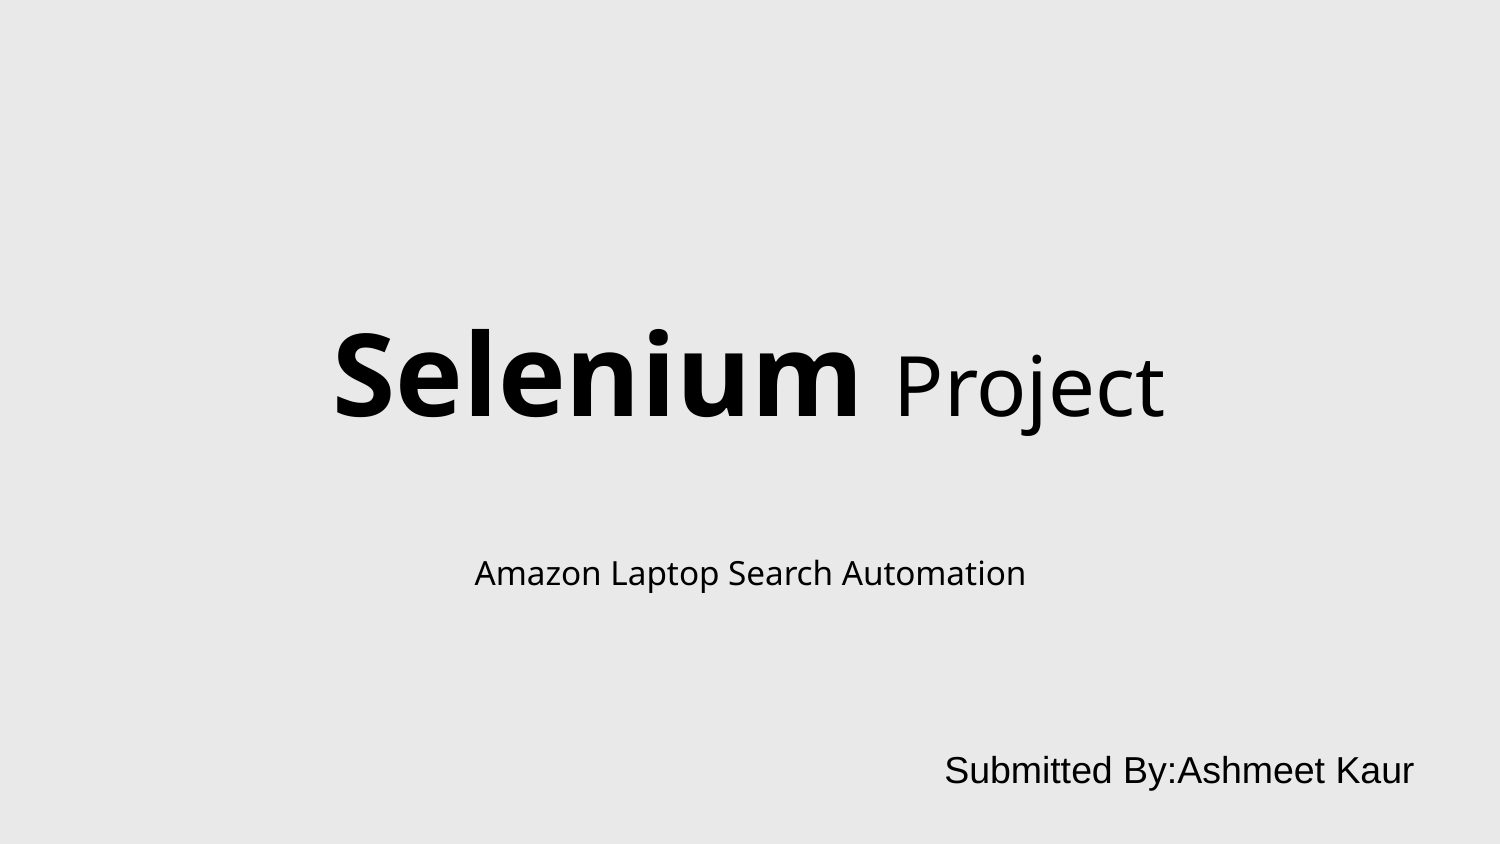

# Selenium Project
Amazon Laptop Search Automation
Submitted By:Ashmeet Kaur